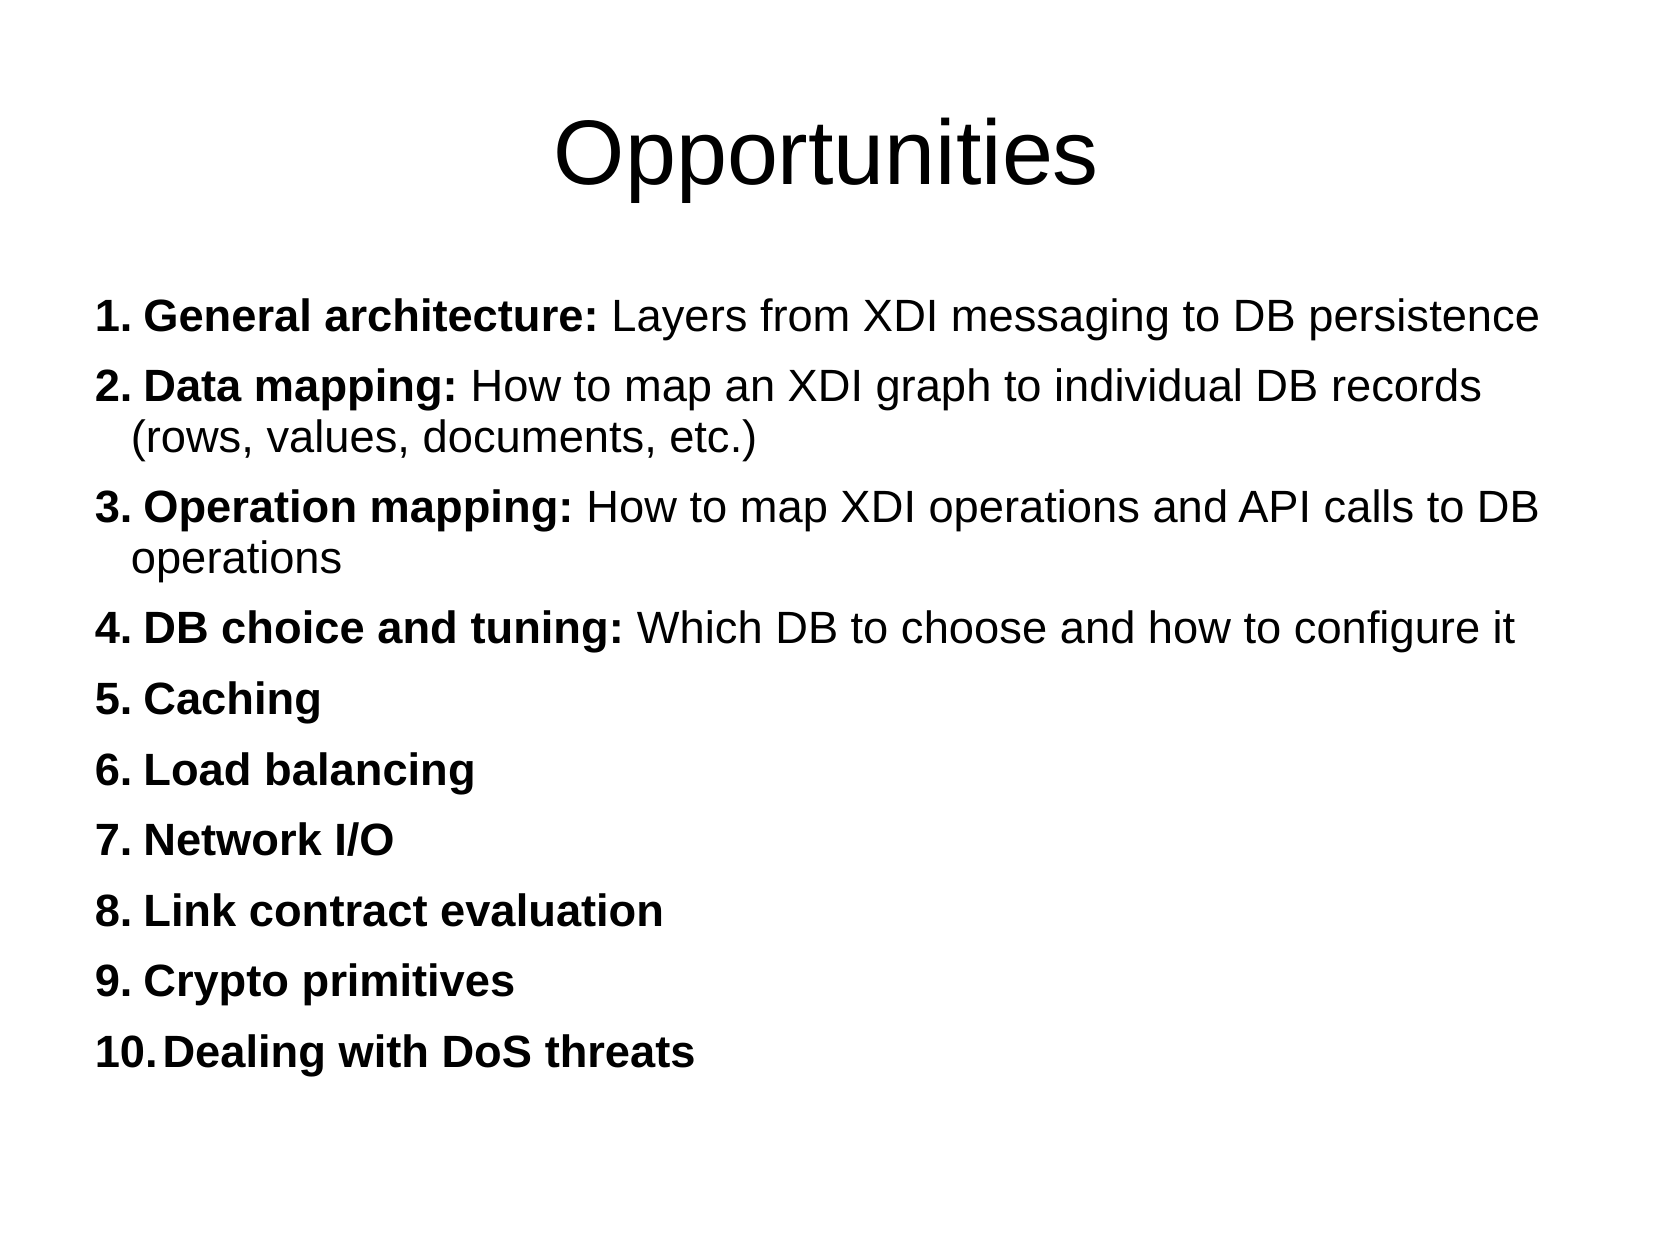

# Opportunities
 General architecture: Layers from XDI messaging to DB persistence
 Data mapping: How to map an XDI graph to individual DB records (rows, values, documents, etc.)
 Operation mapping: How to map XDI operations and API calls to DB operations
 DB choice and tuning: Which DB to choose and how to configure it
 Caching
 Load balancing
 Network I/O
 Link contract evaluation
 Crypto primitives
 Dealing with DoS threats